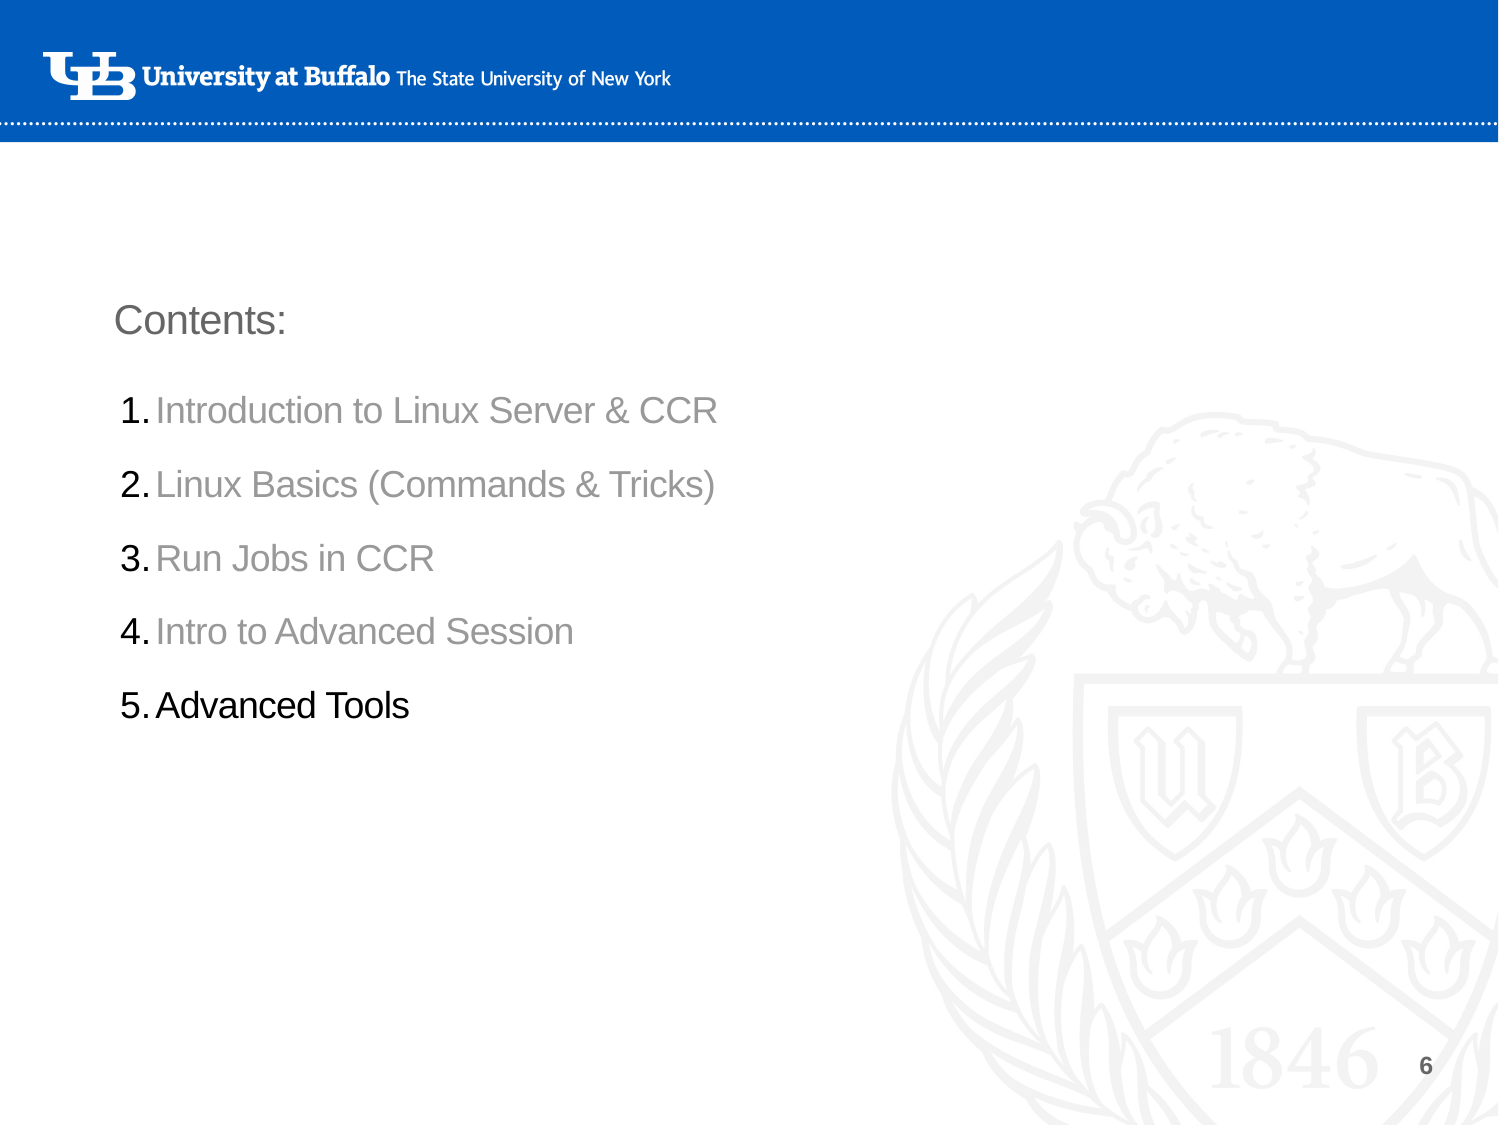

Contents:
Introduction to Linux Server & CCR
Linux Basics (Commands & Tricks)
Run Jobs in CCR
Intro to Advanced Session
Advanced Tools